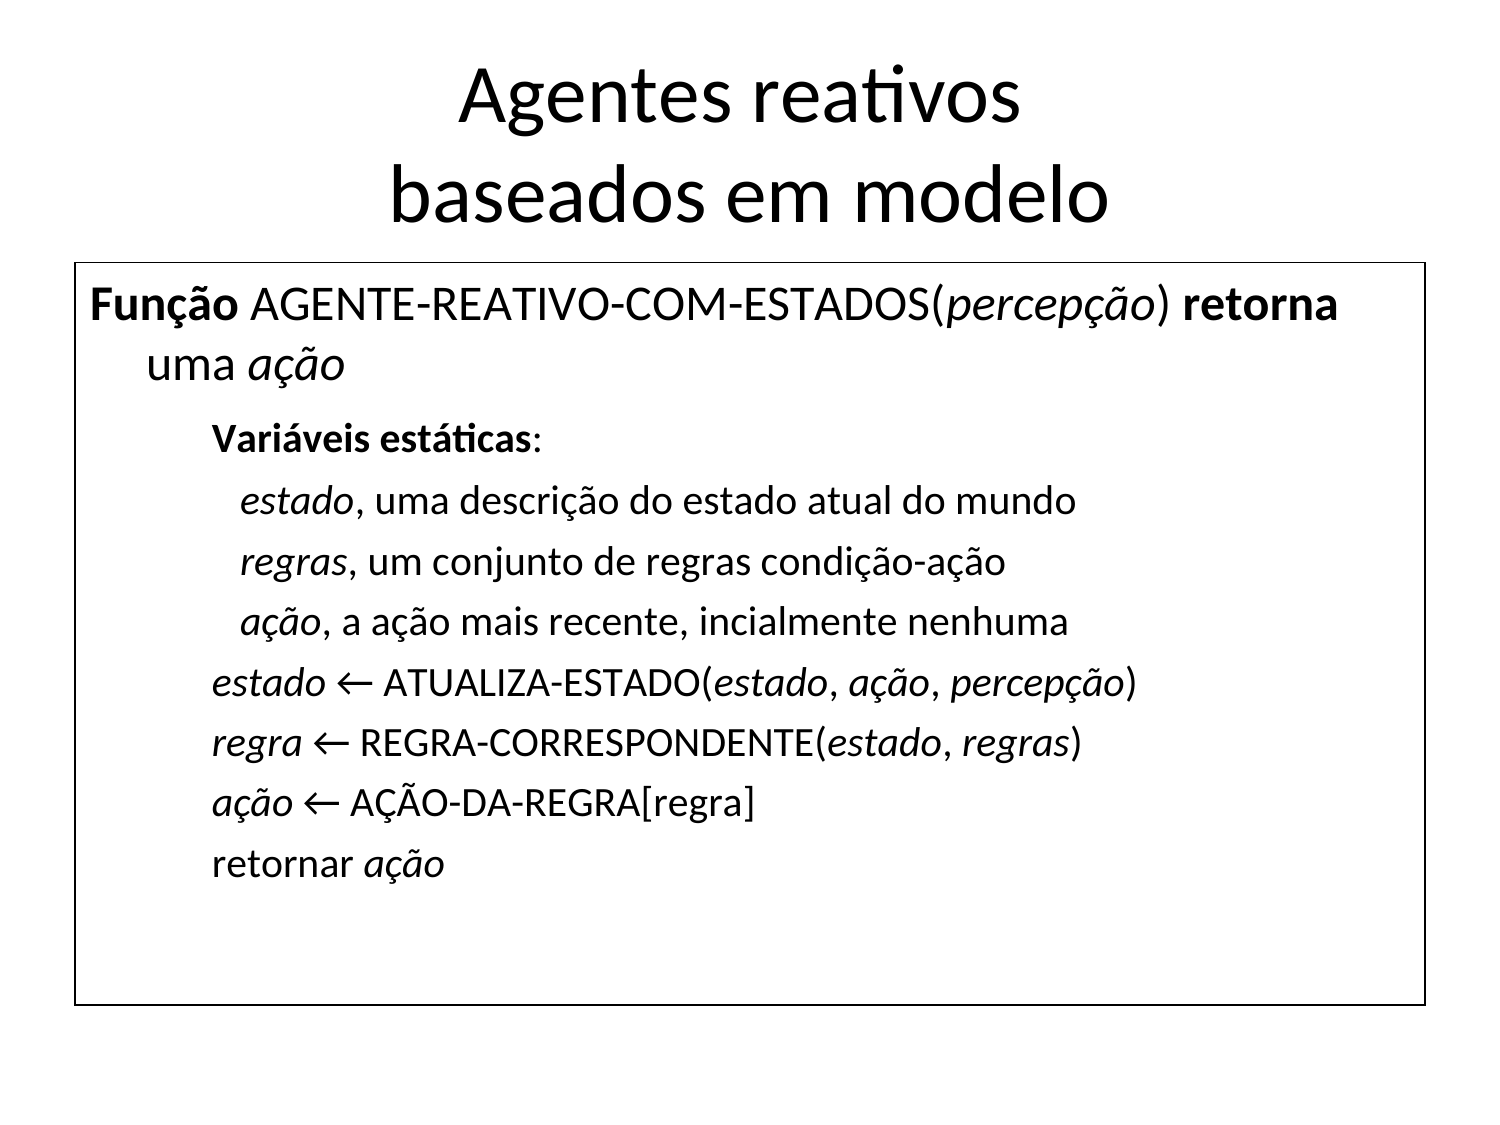

# Agentes reativos baseados em modelo
Função AGENTE-REATIVO-COM-ESTADOS(percepção) retorna uma ação
	Variáveis estáticas:
estado, uma descrição do estado atual do mundo
regras, um conjunto de regras condição-ação
ação, a ação mais recente, incialmente nenhuma
	estado ← ATUALIZA-ESTADO(estado, ação, percepção)
	regra ← REGRA-CORRESPONDENTE(estado, regras)
	ação ← AÇÃO-DA-REGRA[regra]
	retornar ação